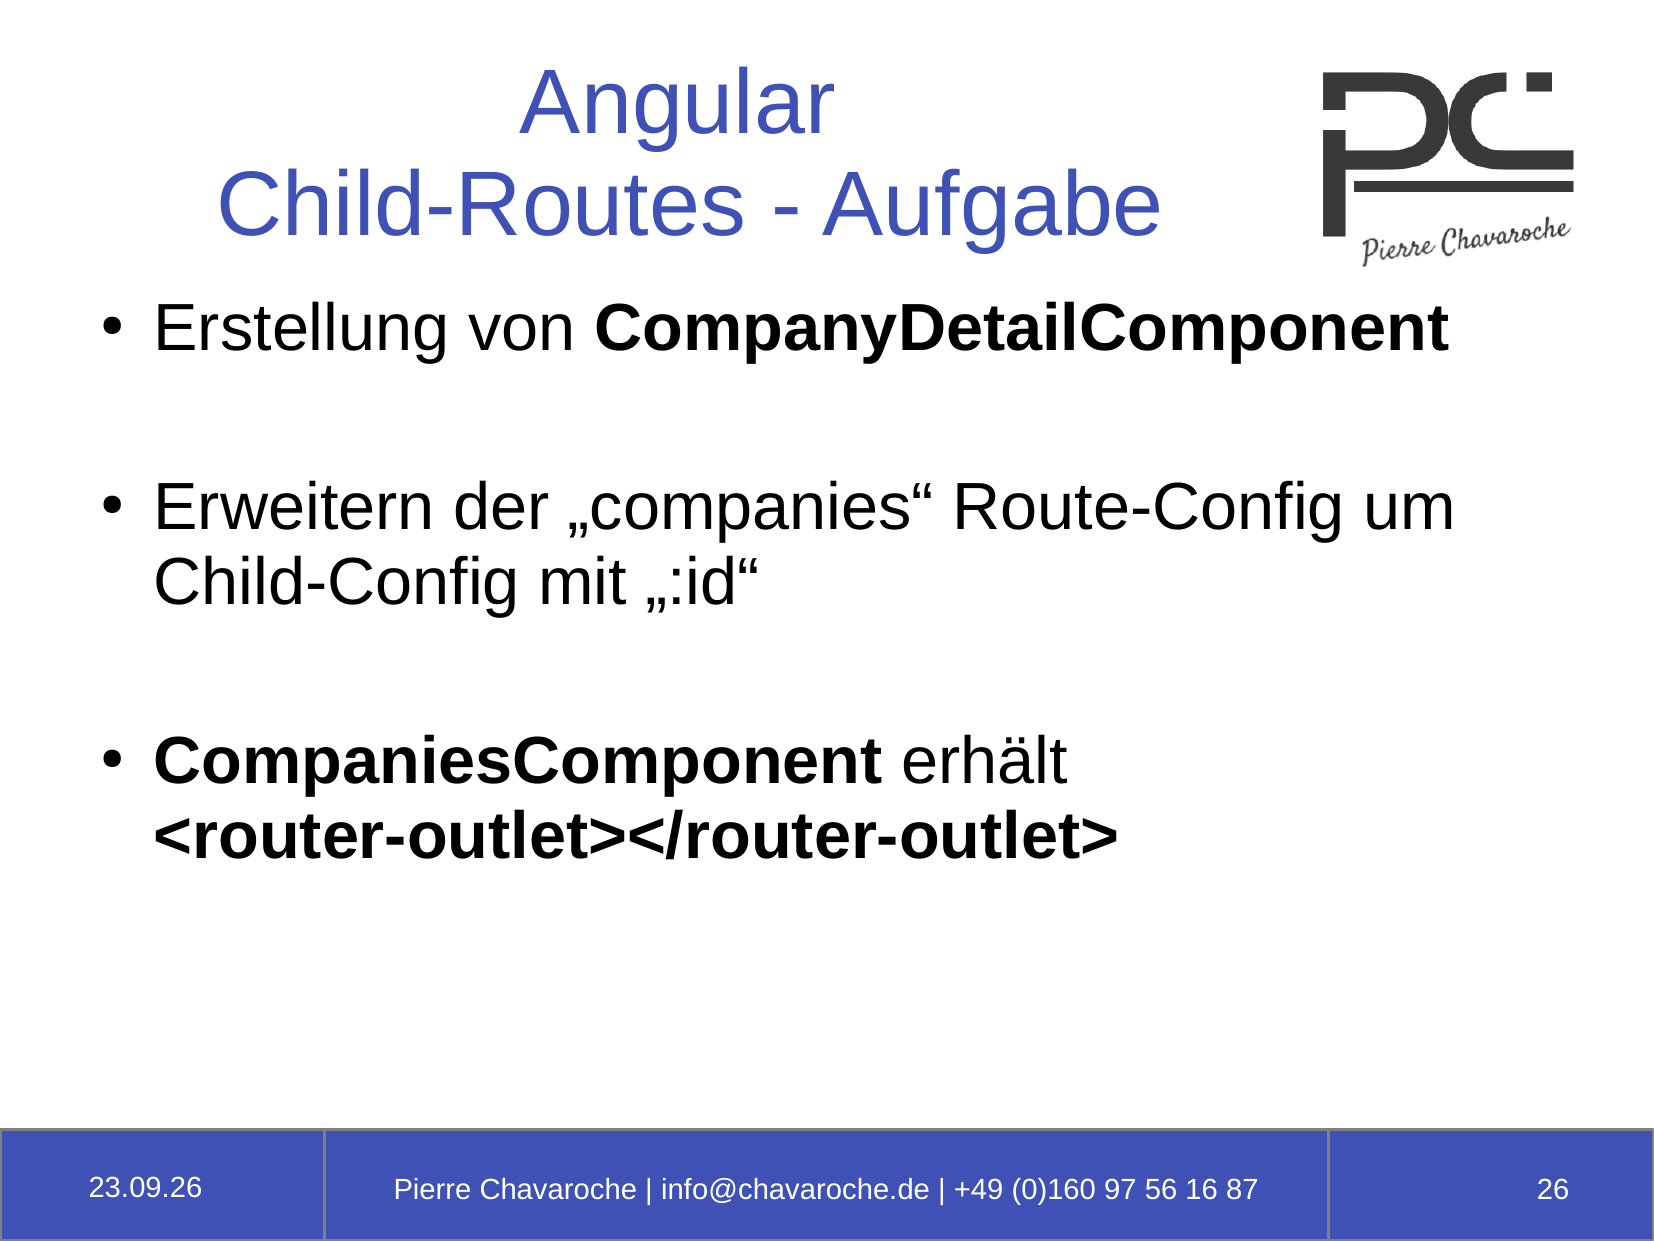

# Angular Child-Routes - Aufgabe
Erstellung von CompanyDetailComponent
Erweitern der „companies“ Route-Config um Child-Config mit „:id“
CompaniesComponent erhält
<router-outlet></router-outlet>
Pierre Chavaroche | info@chavaroche.de | +49 (0)160 97 56 16 87
26